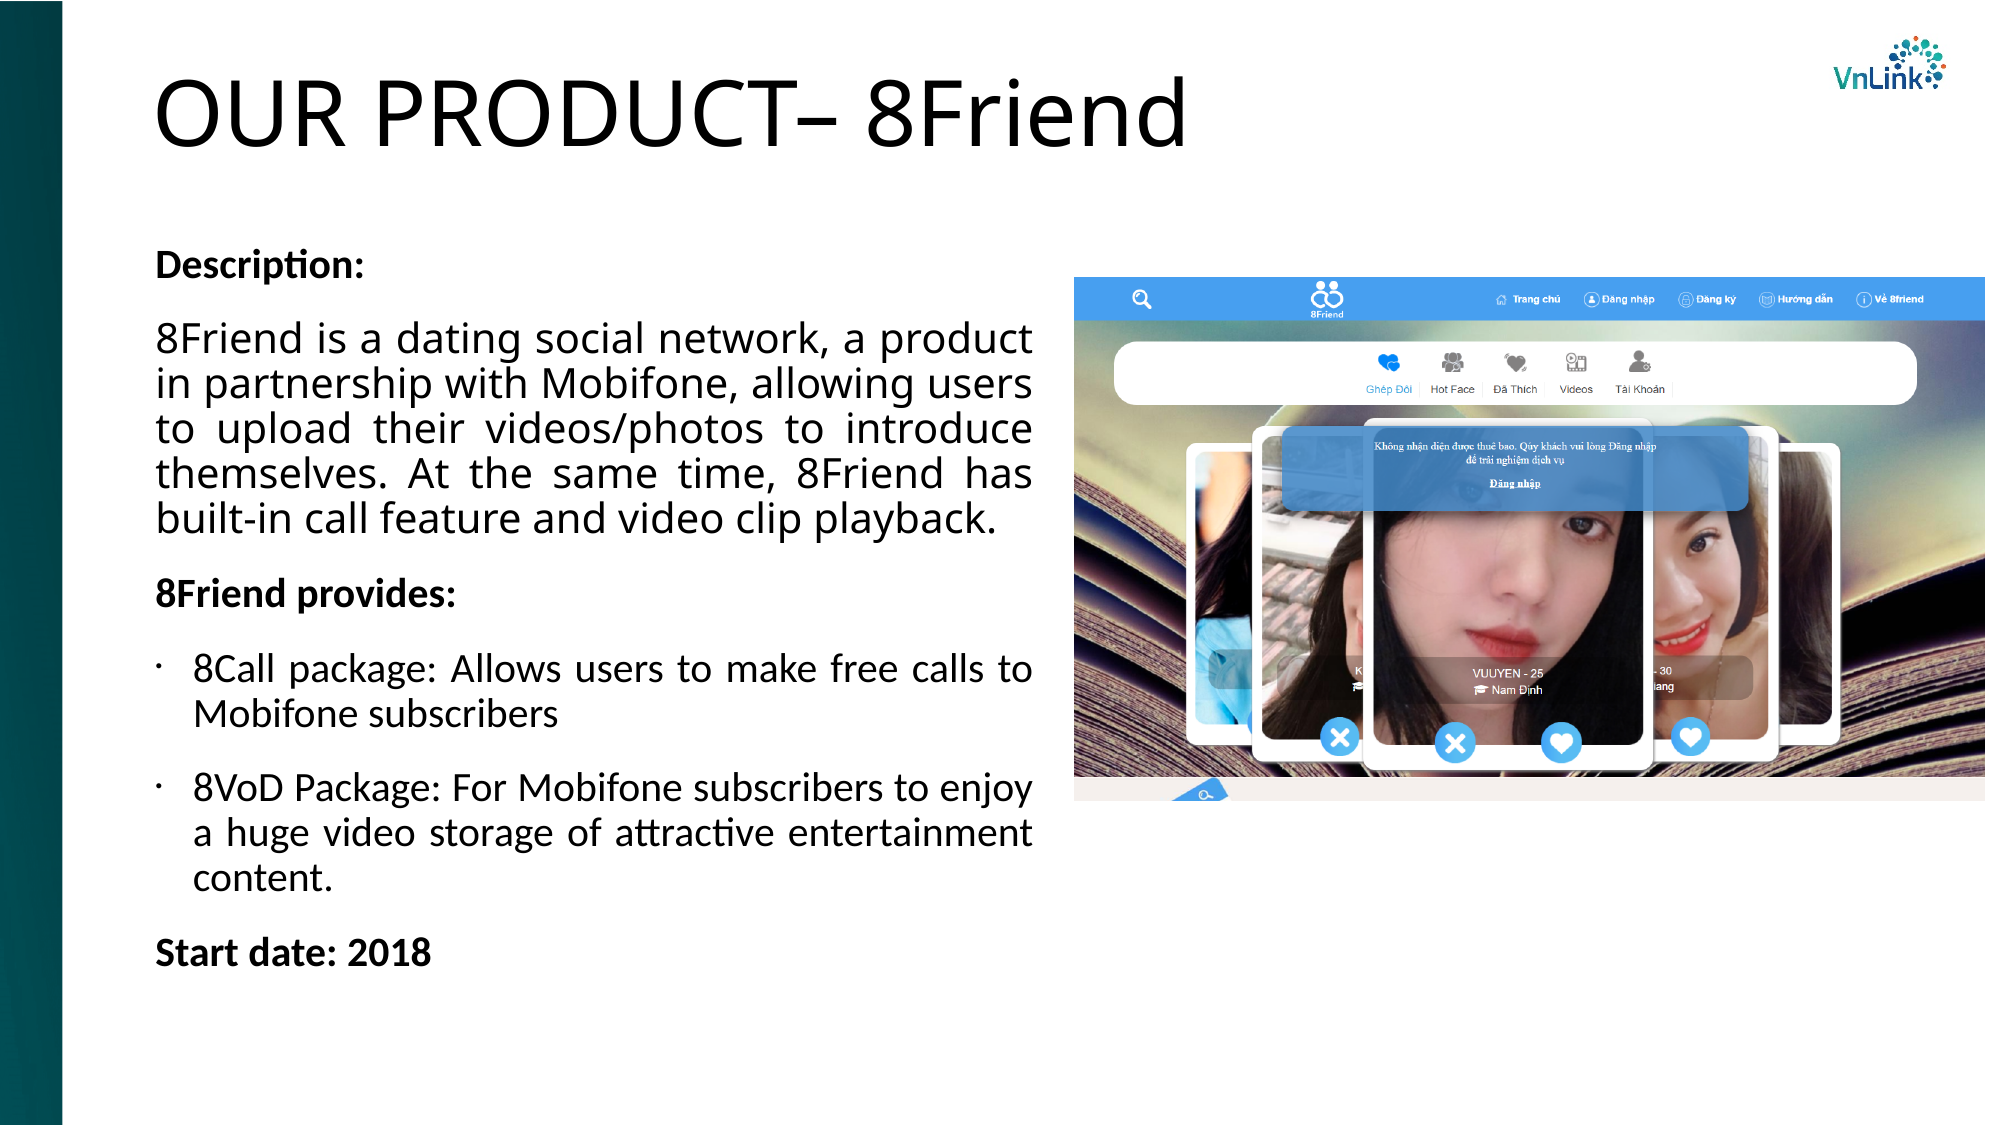

# OUR PRODUCT– 8Friend
Description:
8Friend is a dating social network, a product in partnership with Mobifone, allowing users to upload their videos/photos to introduce themselves. At the same time, 8Friend has built-in call feature and video clip playback.
8Friend provides:
8Call package: Allows users to make free calls to Mobifone subscribers
8VoD Package: For Mobifone subscribers to enjoy a huge video storage of attractive entertainment content.
Start date: 2018